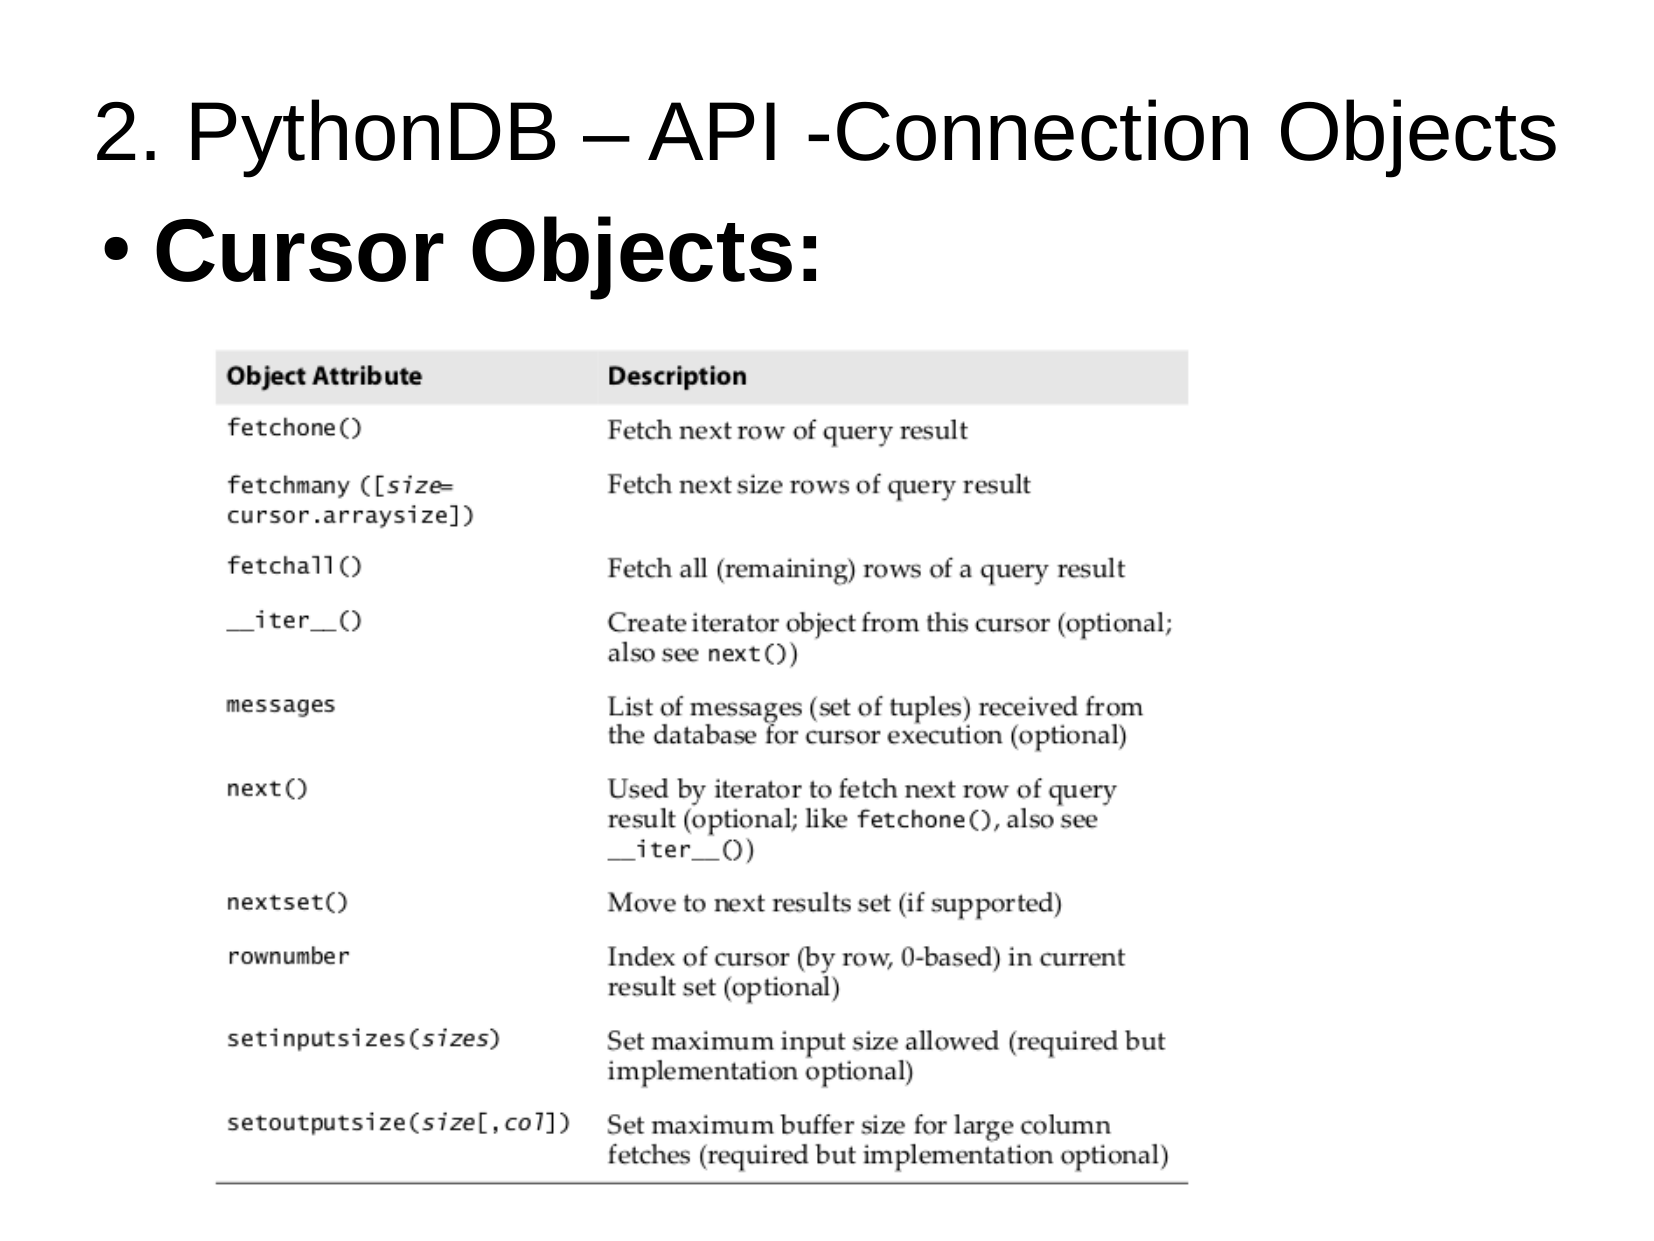

# 2. PythonDB – API -Connection Objects
Cursor Objects: